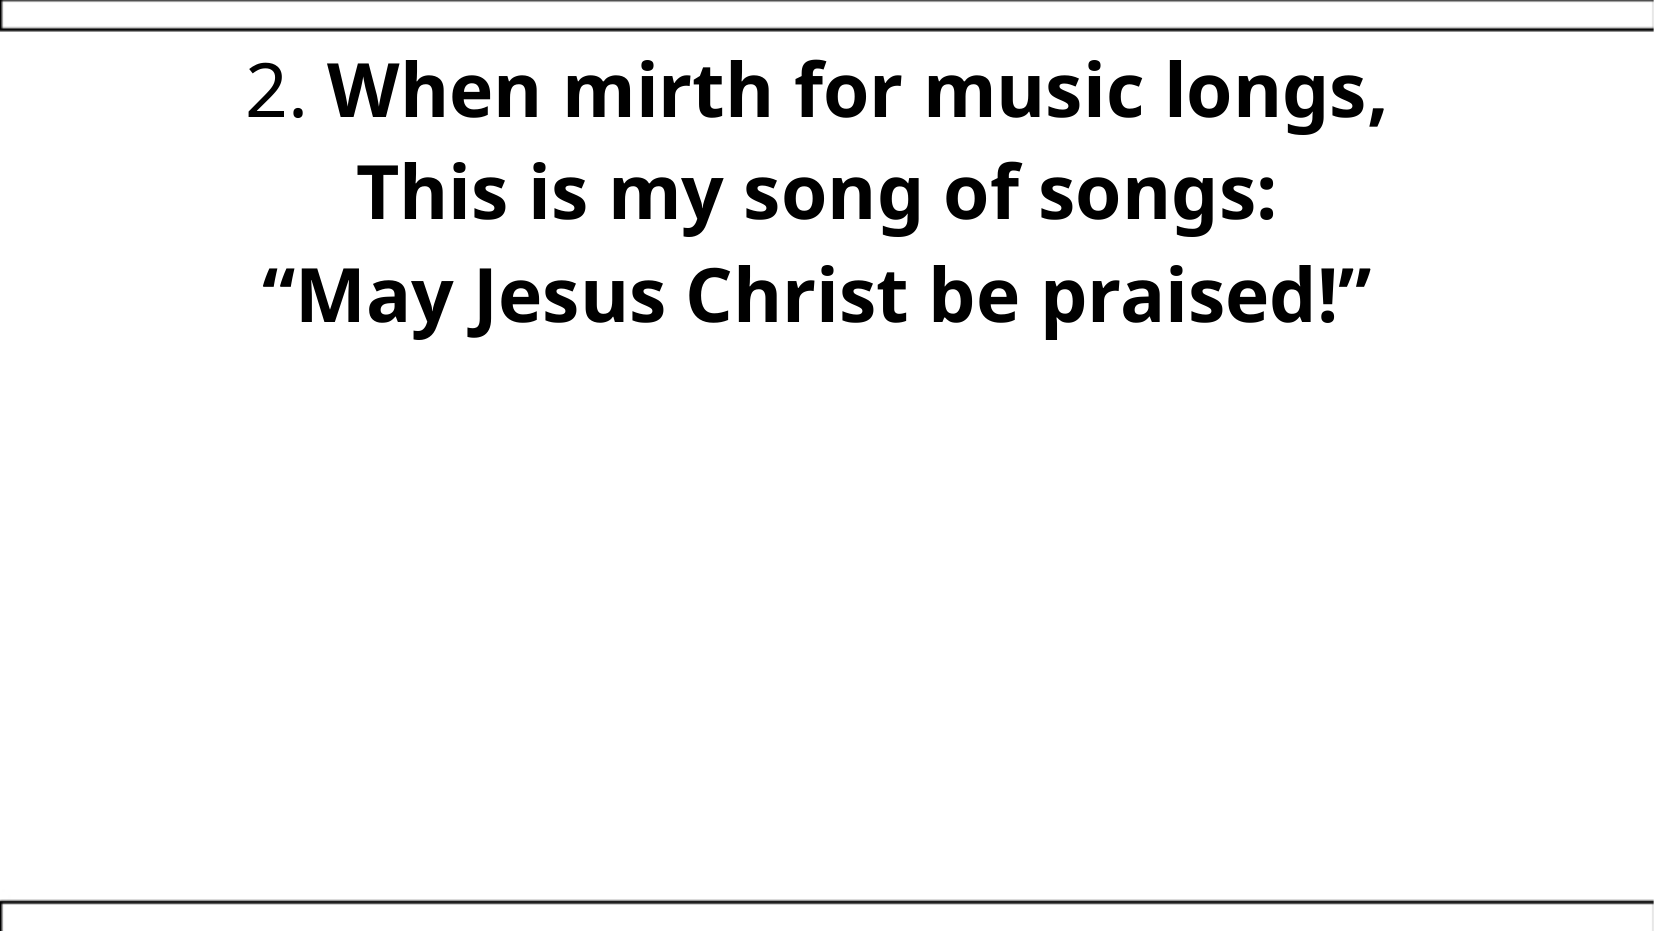

2. When mirth for music longs,
This is my song of songs:
“May Jesus Christ be praised!”